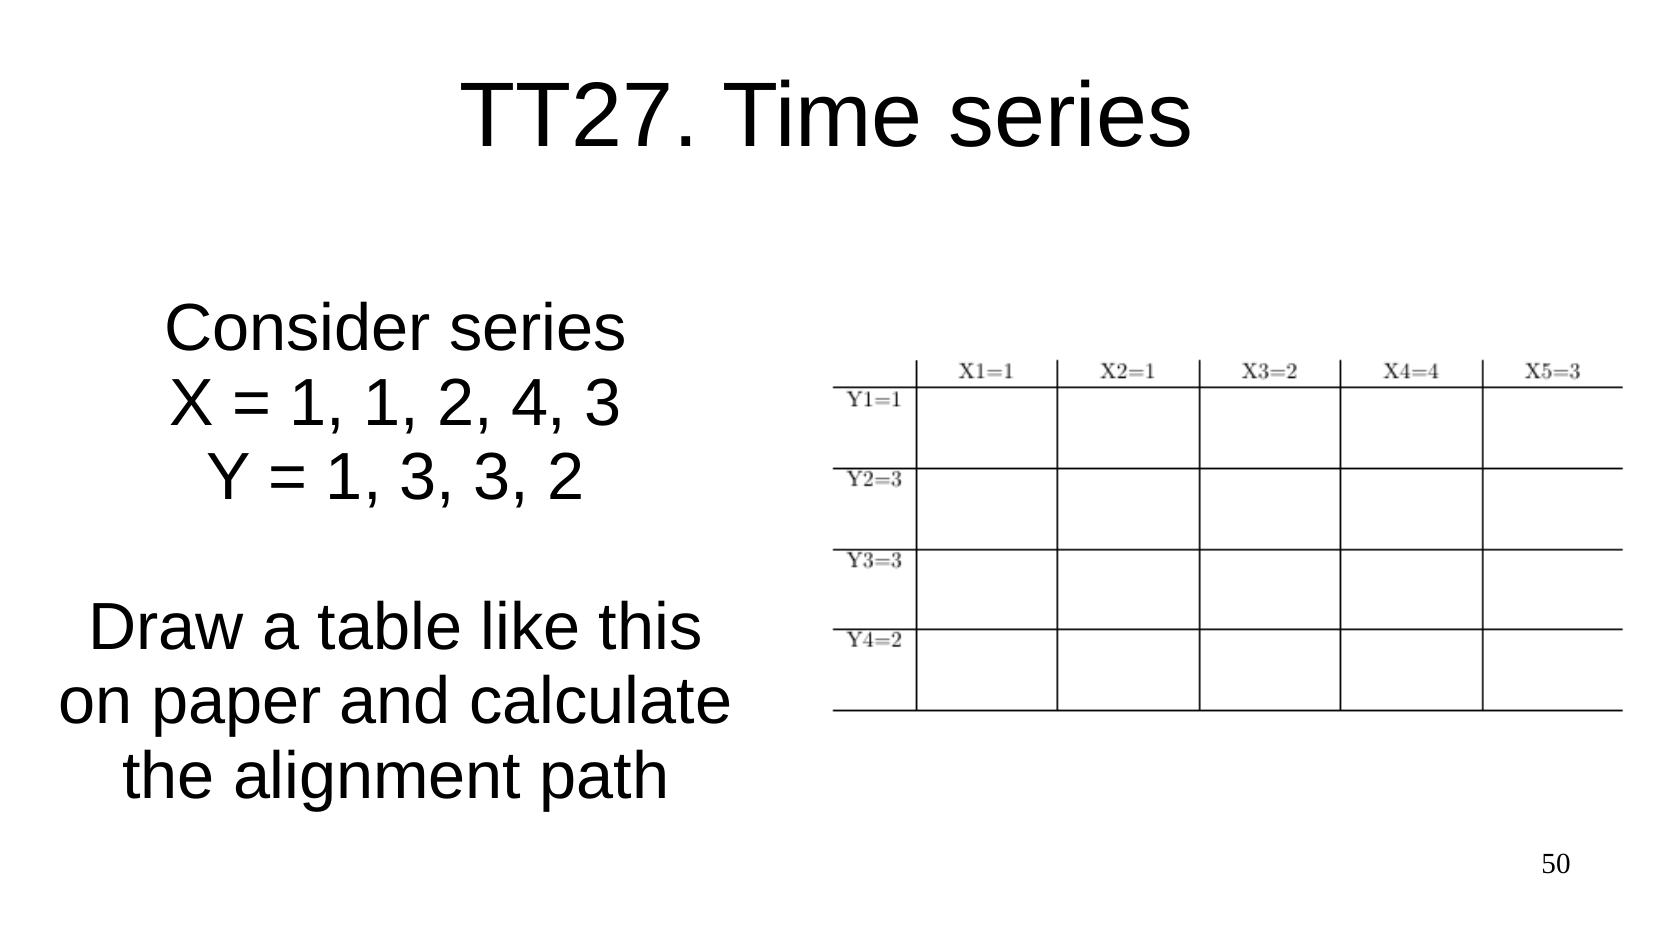

# TT27. Time series
Consider series
X = 1, 1, 2, 4, 3
Y = 1, 3, 3, 2
Draw a table like this on paper and calculate the alignment path
50